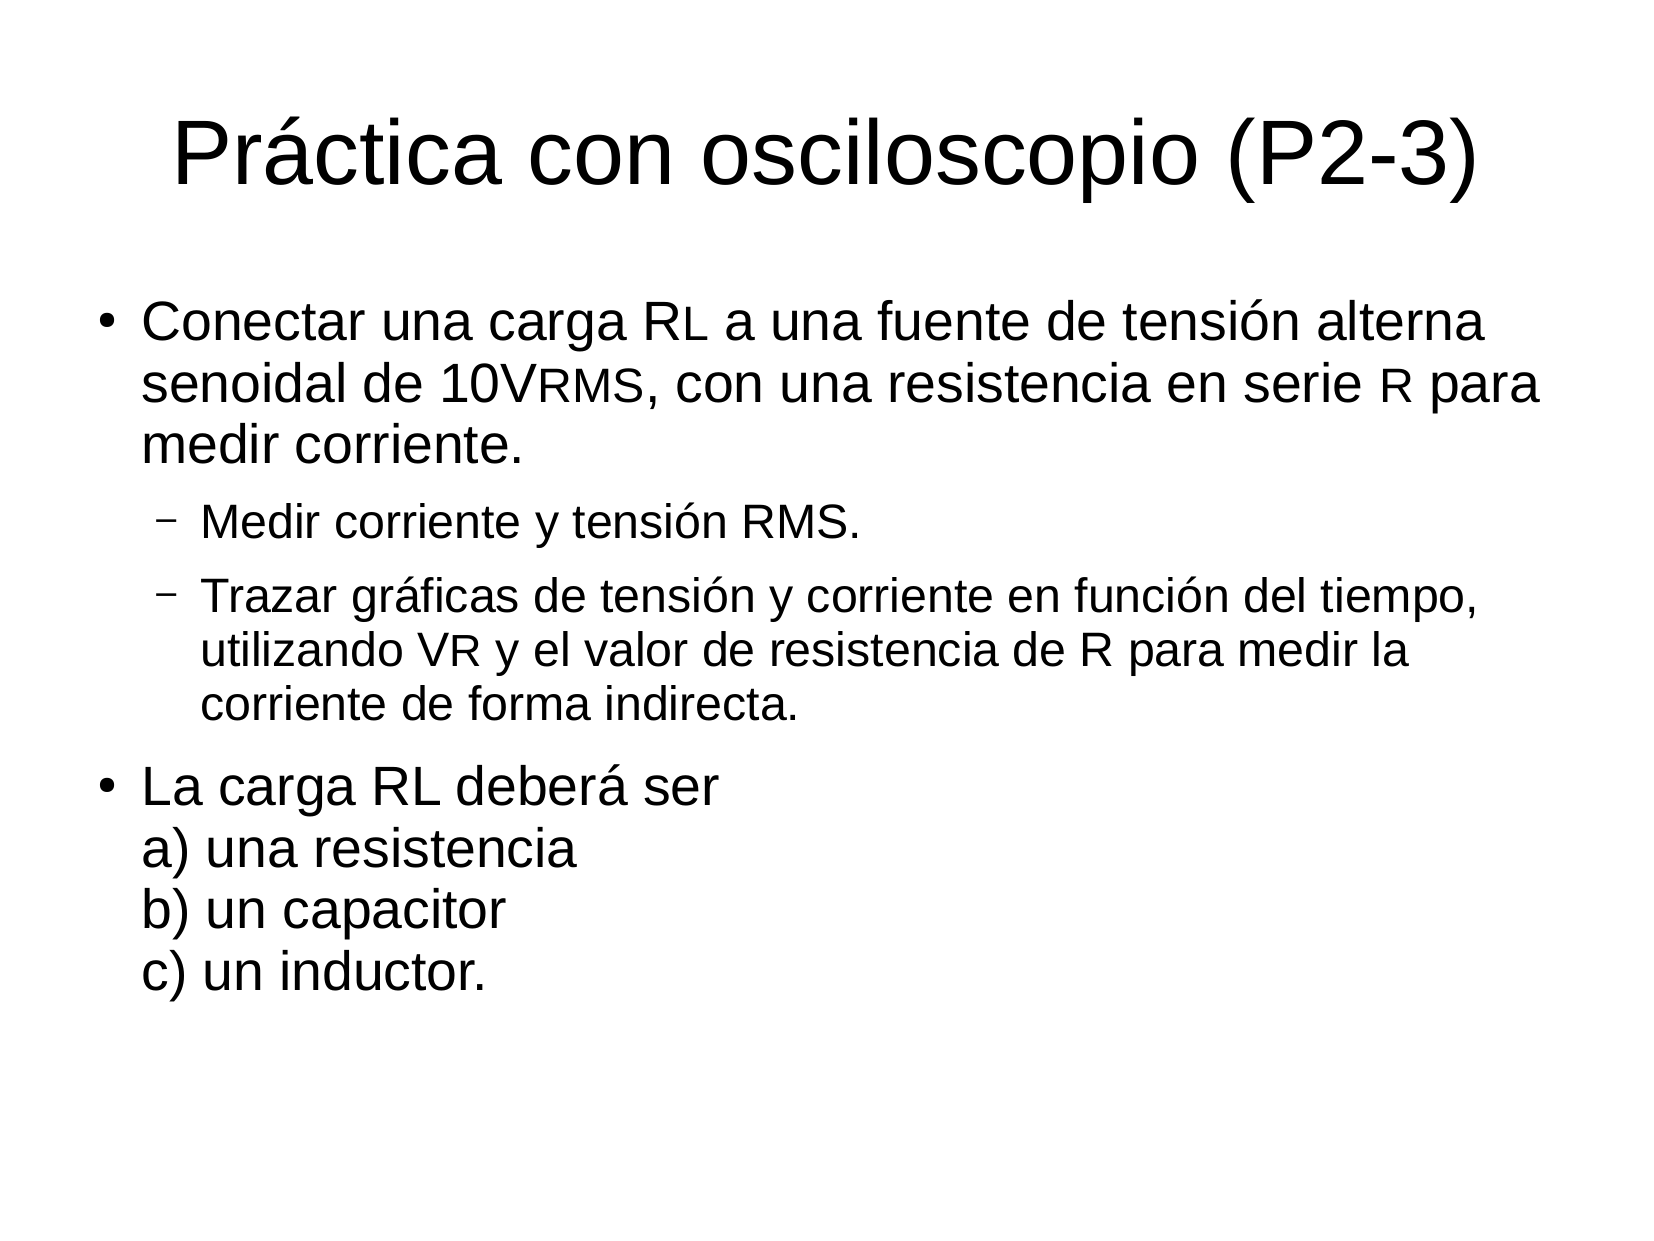

# Práctica con osciloscopio (P2-3)
Conectar una carga RL a una fuente de tensión alterna senoidal de 10VRMS, con una resistencia en serie R para medir corriente.
Medir corriente y tensión RMS.
Trazar gráficas de tensión y corriente en función del tiempo, utilizando VR y el valor de resistencia de R para medir la corriente de forma indirecta.
La carga RL deberá ser
a) una resistencia
b) un capacitor
c) un inductor.